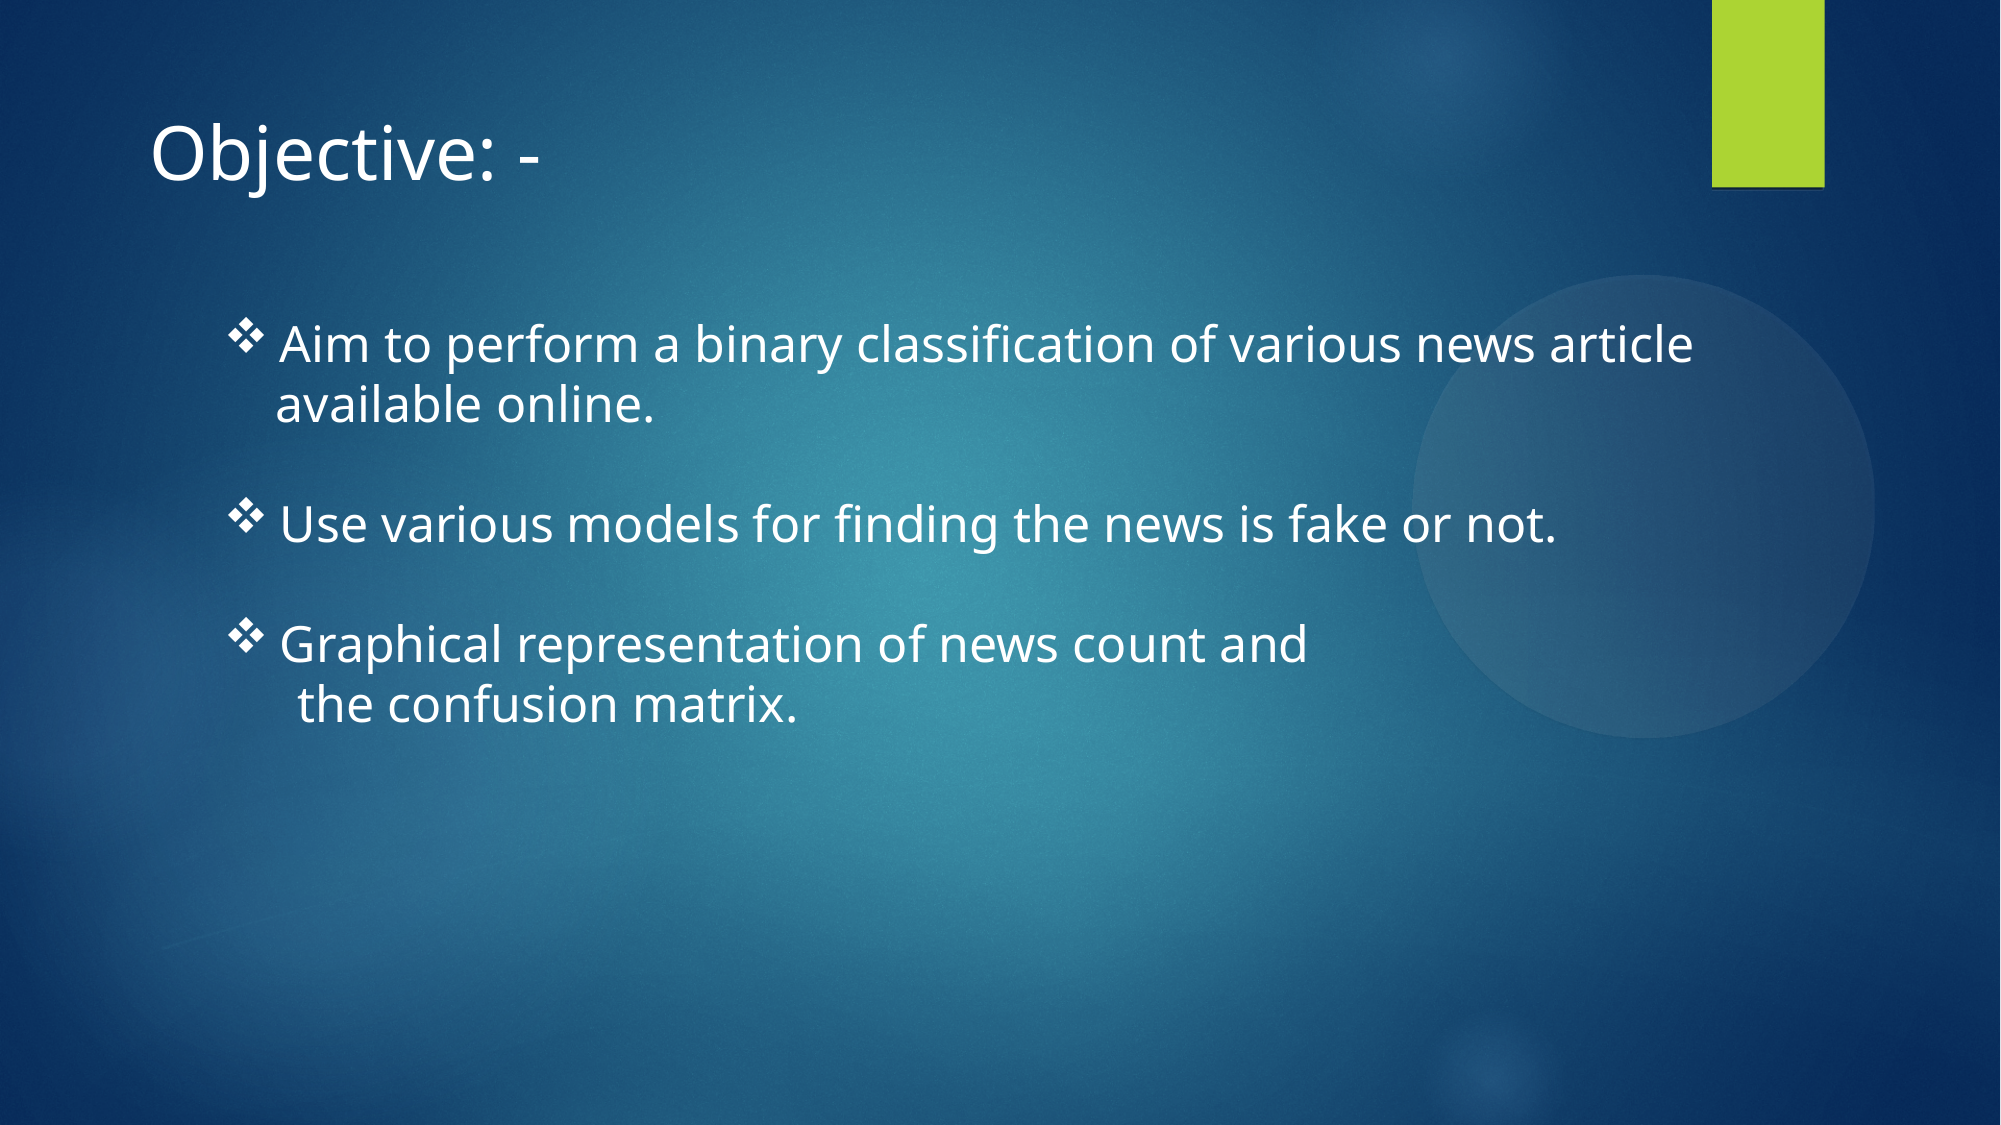

Objective: -
Aim to perform a binary classification of various news article
 available online.
Use various models for finding the news is fake or not.
Graphical representation of news count and
	the confusion matrix.